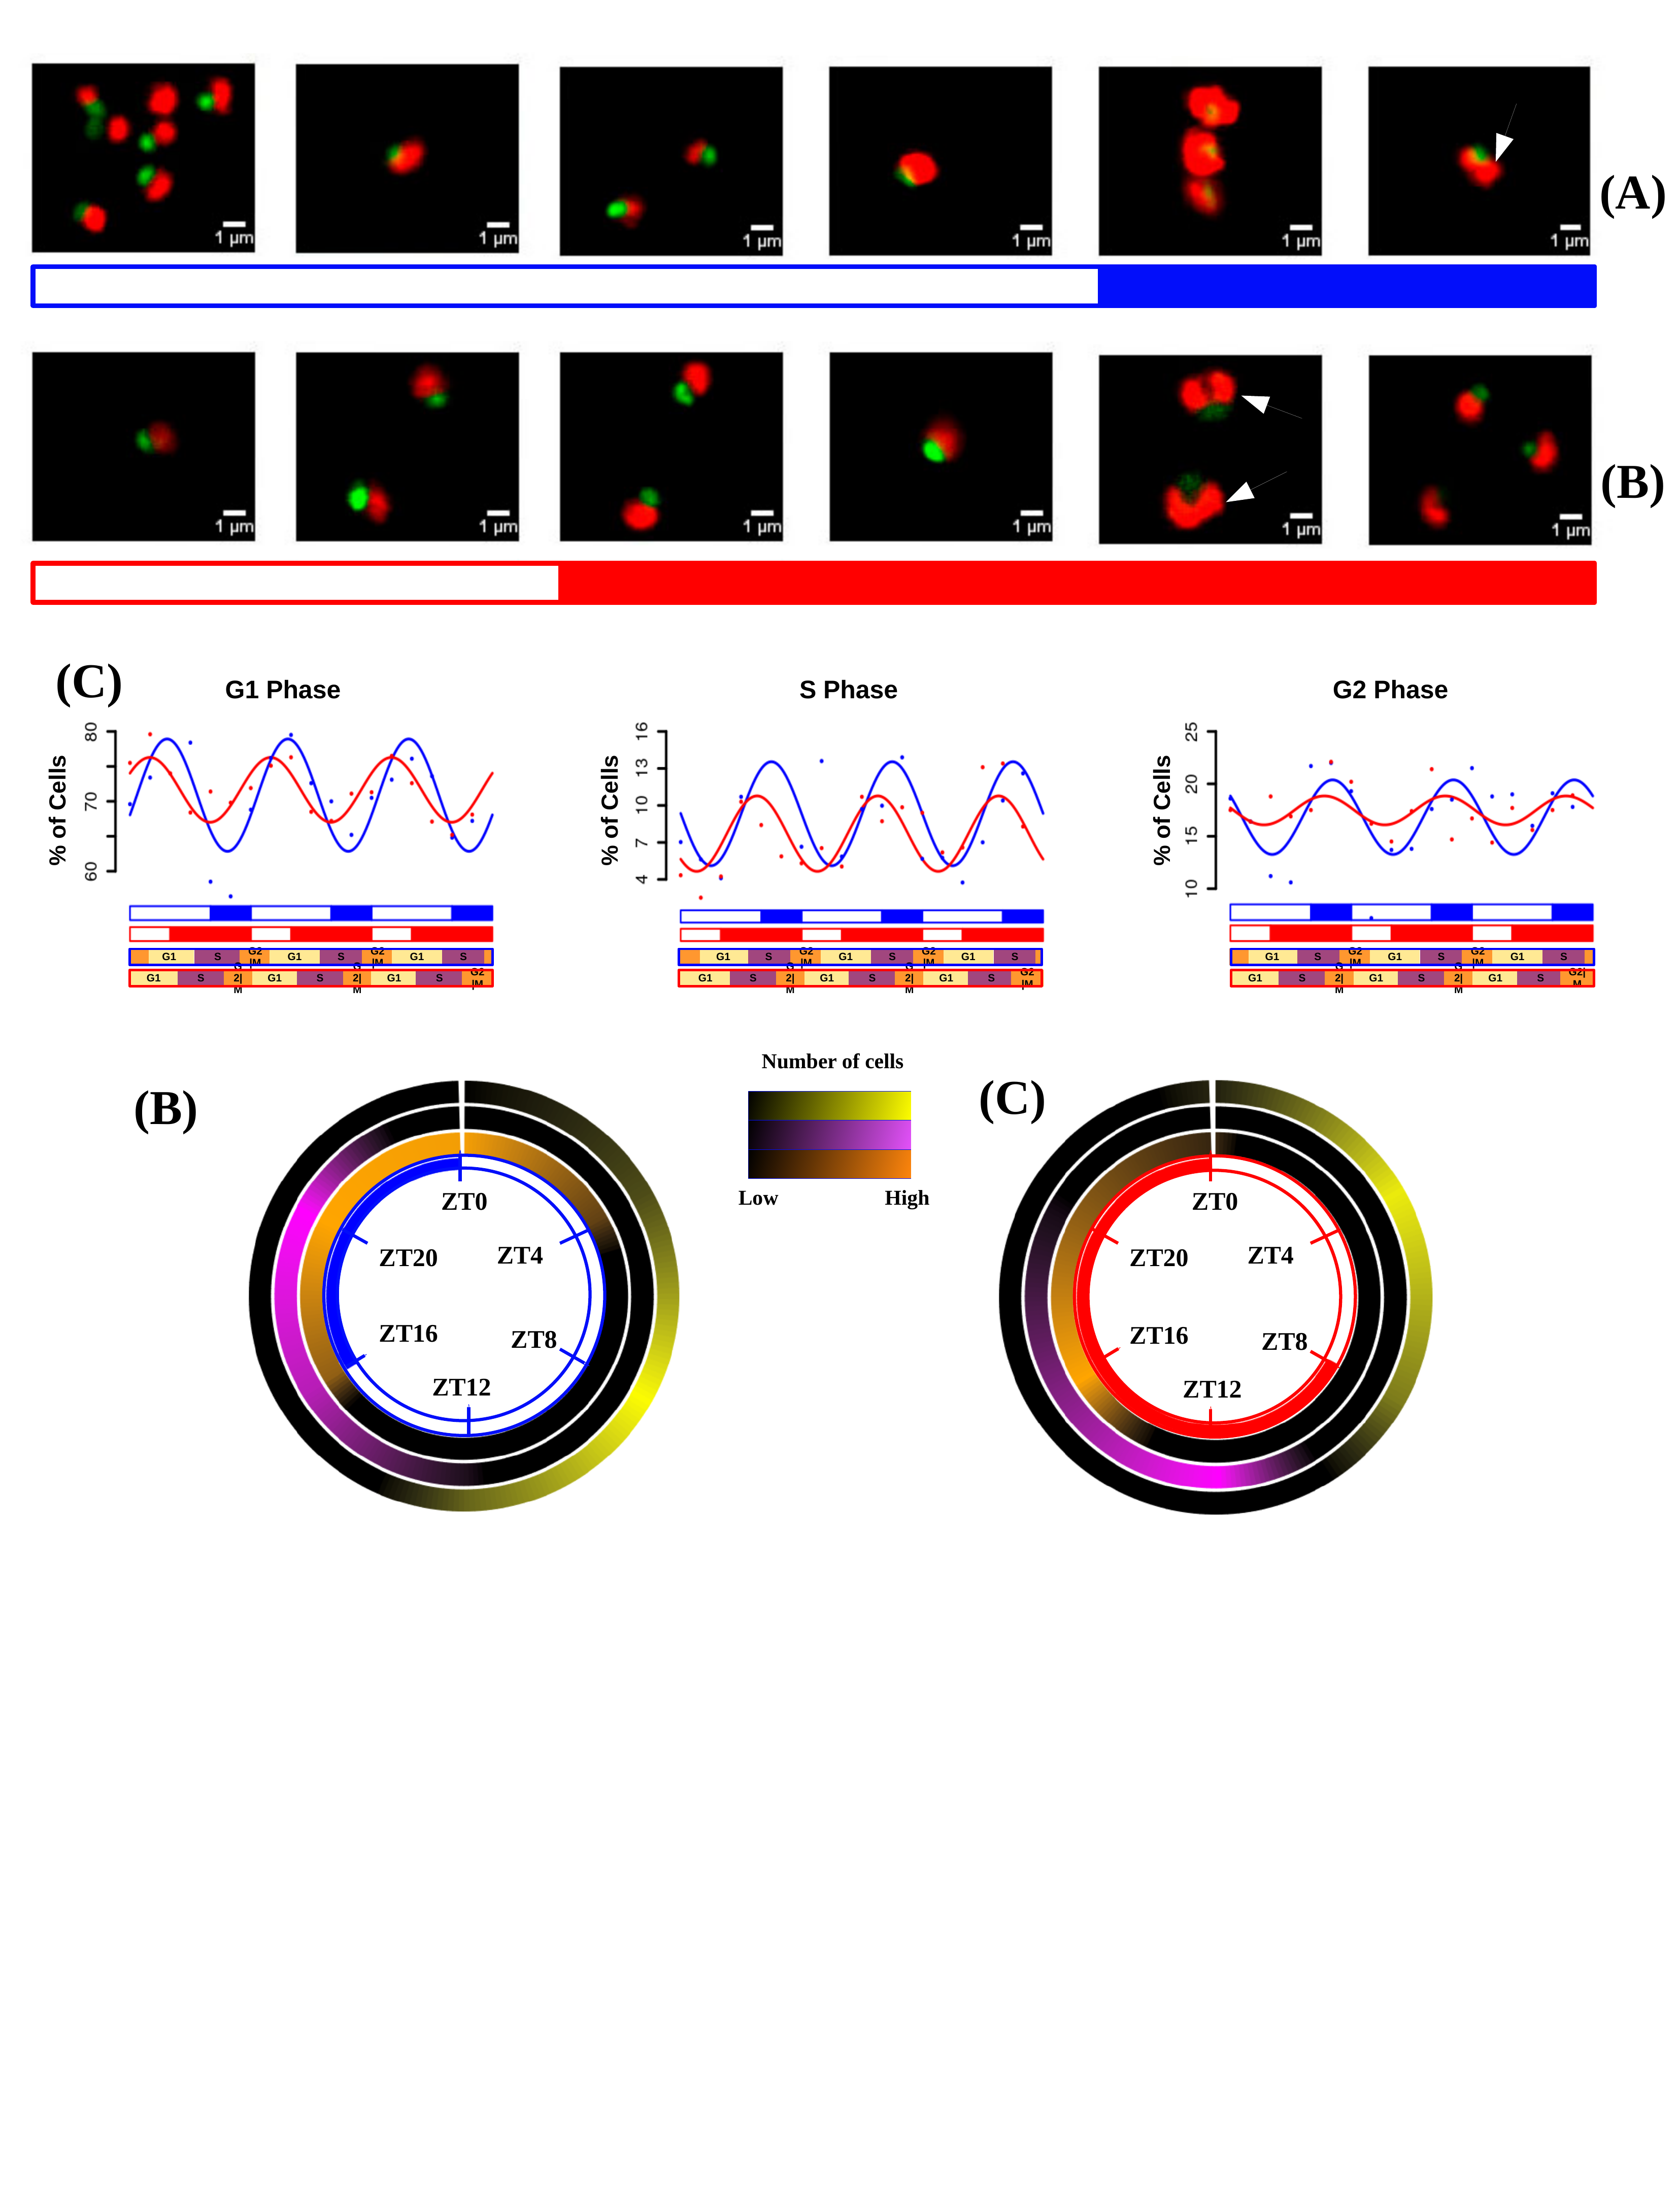

(A)
 (B)
 (C)
G1 Phase
S Phase
G2 Phase
% of Cells
% of Cells
% of Cells
G1
S
G2|M
G1
S
G2|M
G1
S
G1
S
G2|M
G1
S
G2|M
G1
S
G1
S
G2|M
G1
S
G2|M
G1
S
G1
S
G2|M
G1
S
G2|M
G1
S
G2|M
G1
S
G2|M
G1
S
G2|M
G1
S
G2|M
G1
S
G2|M
G1
S
G2|M
G1
S
G2|M
 (A)
 (A)
Number of cells
 (C)
 (B)
Low High
ZT0
ZT0
ZT4
ZT4
ZT20
ZT20
ZT16
ZT16
ZT8
ZT8
ZT12
ZT12